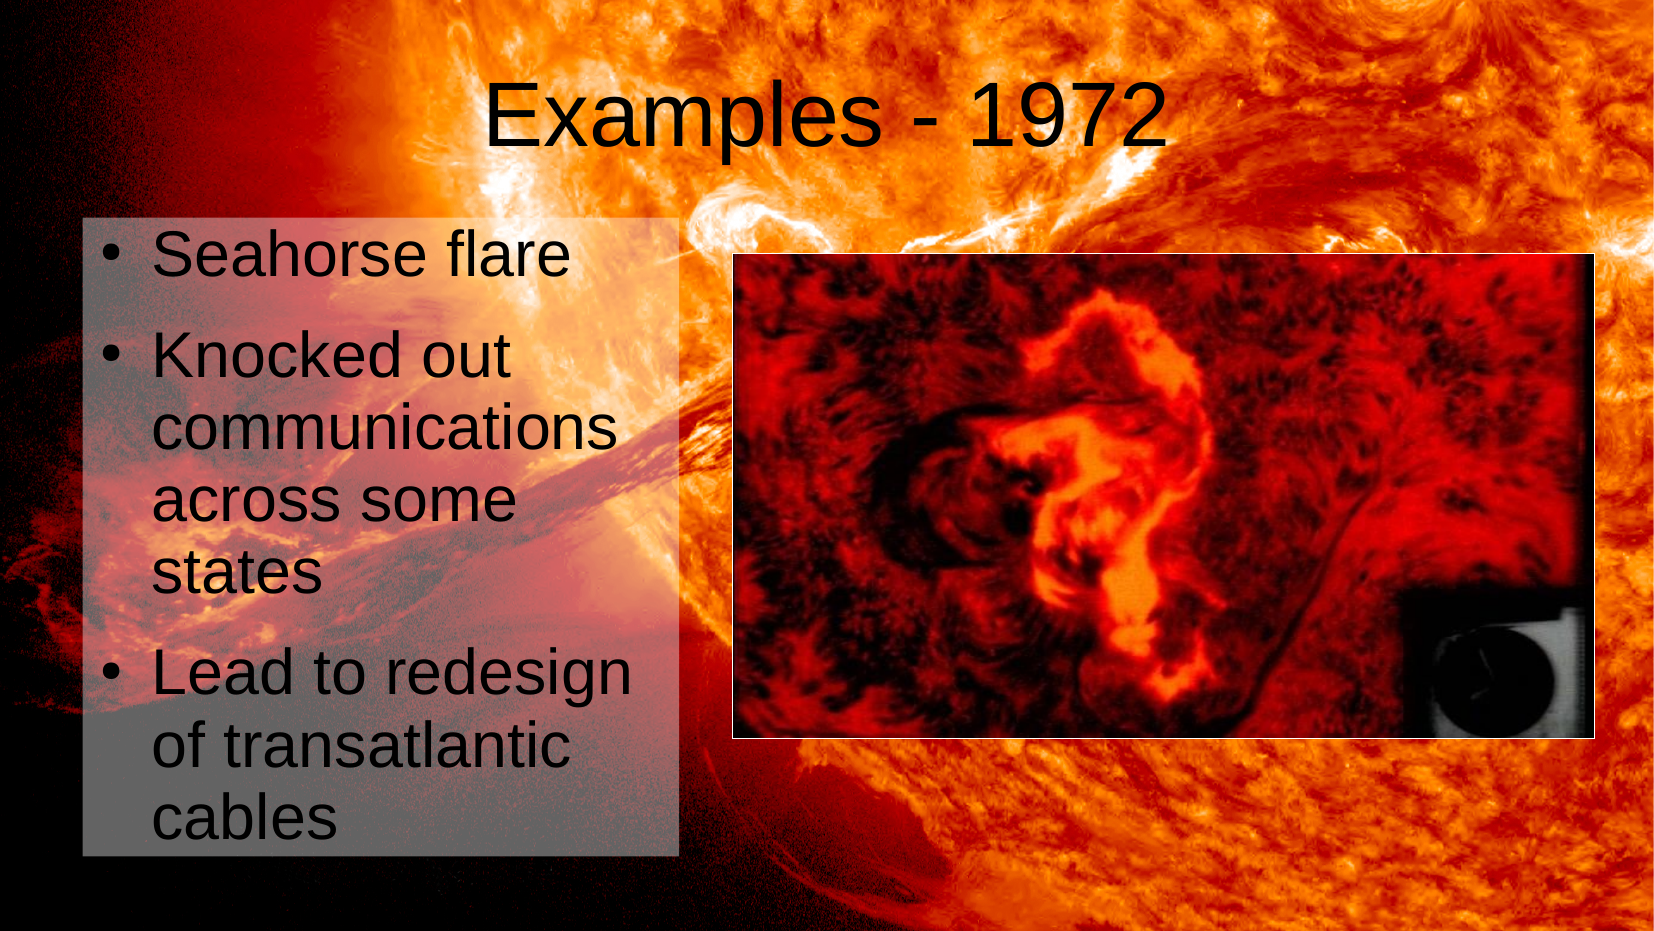

# Examples - 1972
Seahorse flare
Knocked out communications across some states
Lead to redesign of transatlantic cables